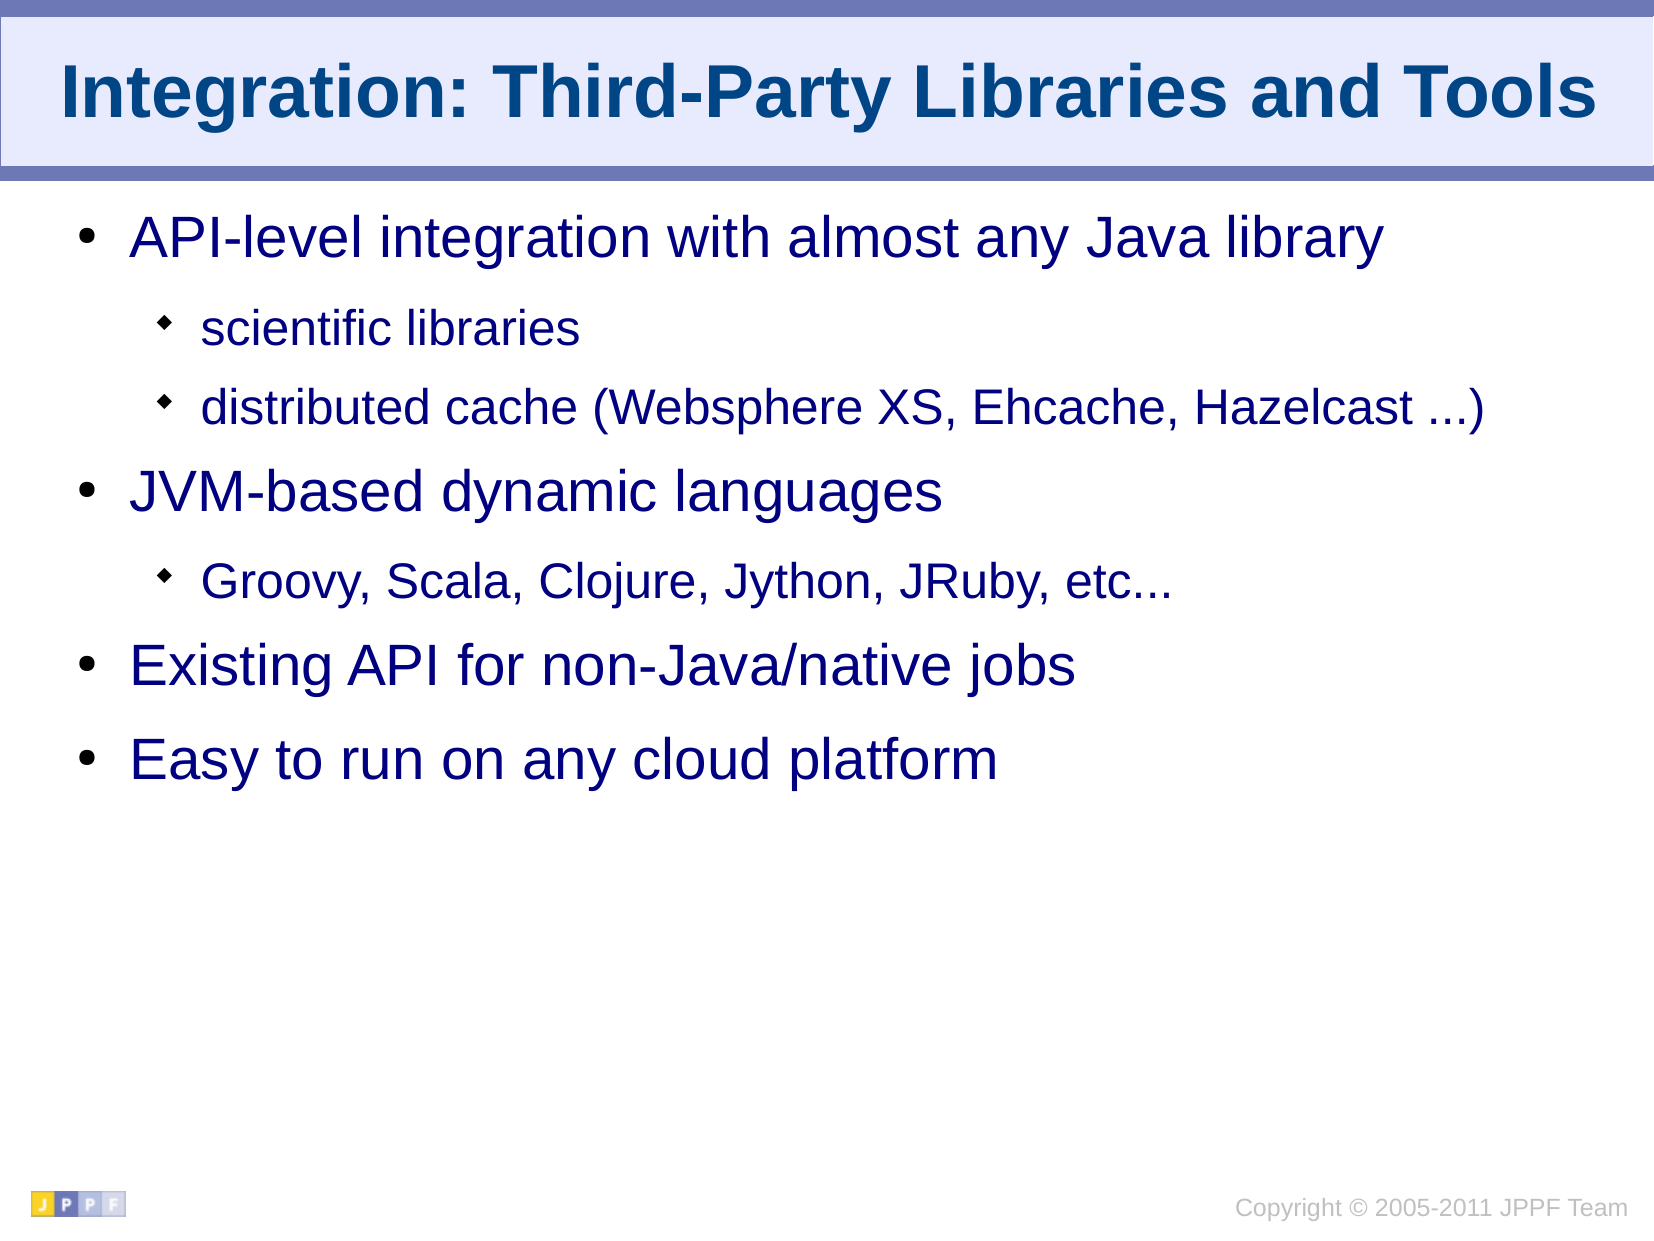

# Integration: Third-Party Libraries and Tools
API-level integration with almost any Java library
scientific libraries
distributed cache (Websphere XS, Ehcache, Hazelcast ...)
JVM-based dynamic languages
Groovy, Scala, Clojure, Jython, JRuby, etc...
Existing API for non-Java/native jobs
Easy to run on any cloud platform